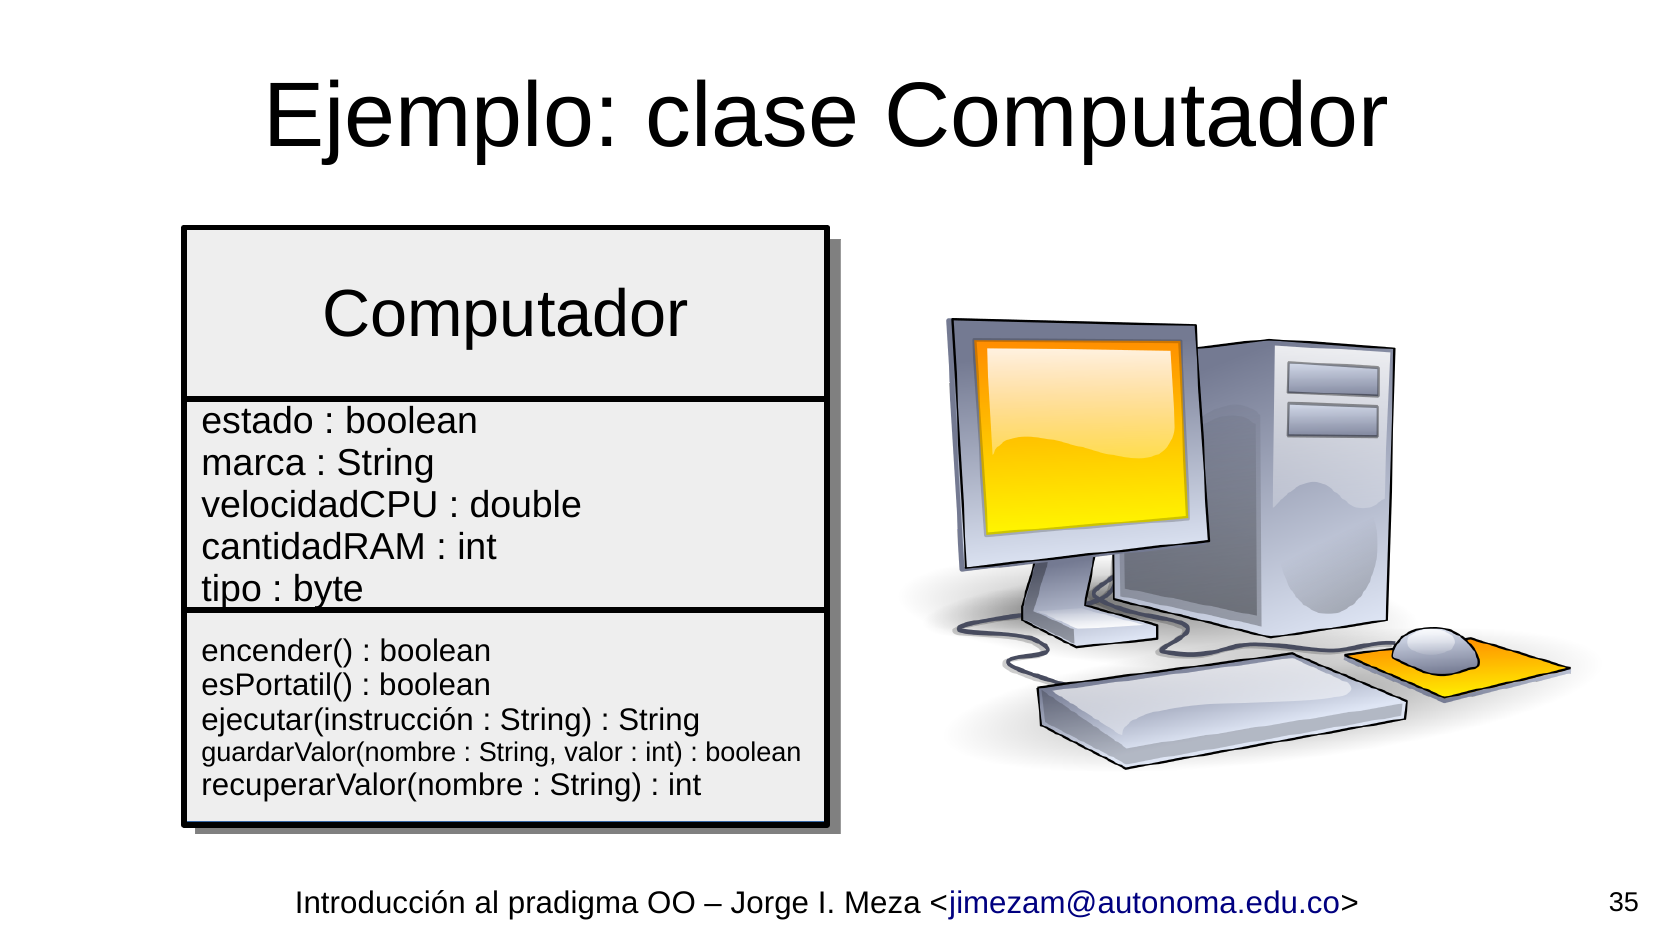

# Ejemplo: clase Computador
Computador
estado : boolean
marca : String
velocidadCPU : double
cantidadRAM : int
tipo : byte
encender() : boolean
esPortatil() : boolean
ejecutar(instrucción : String) : String
guardarValor(nombre : String, valor : int) : boolean
recuperarValor(nombre : String) : int